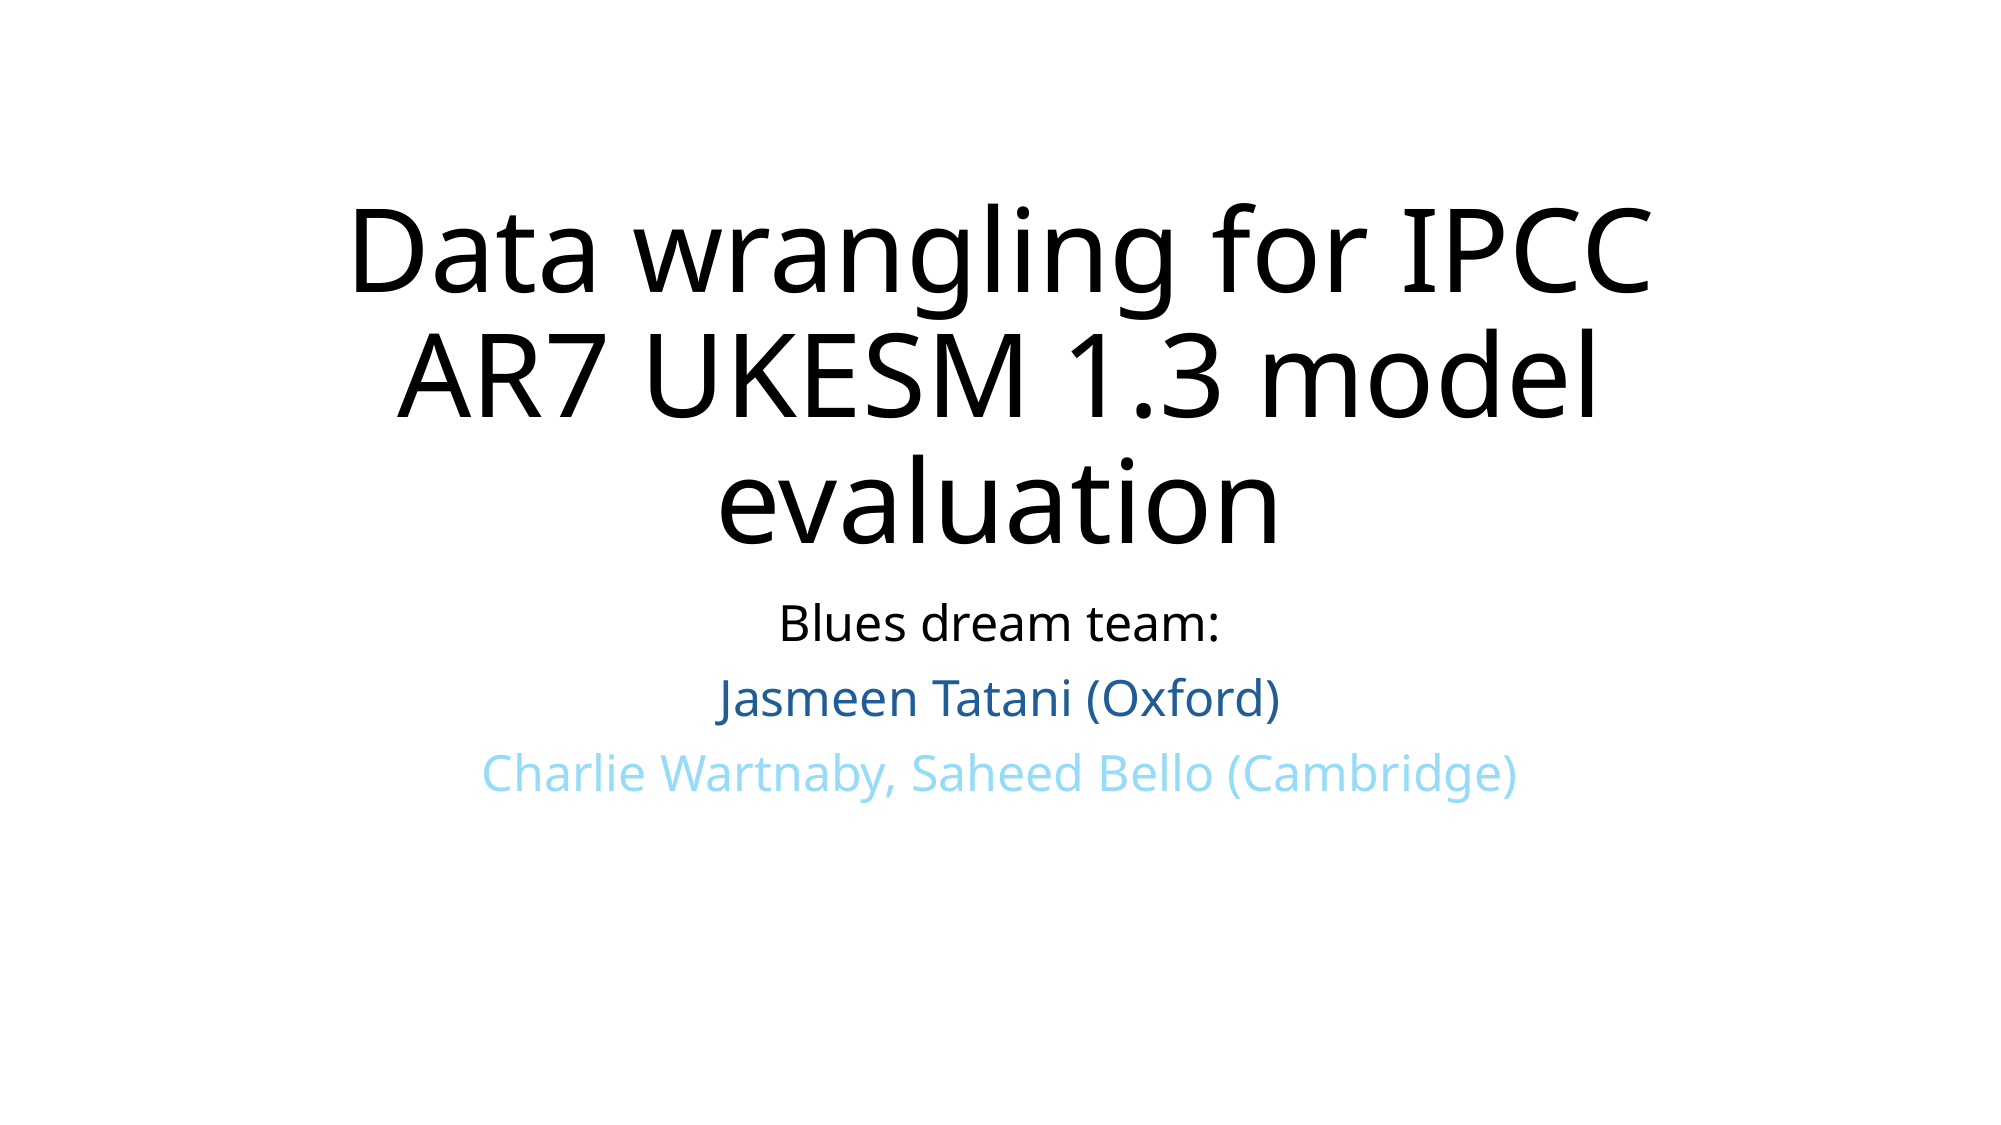

# Data wrangling for IPCC AR7 UKESM 1.3 model evaluation
Blues dream team:
Jasmeen Tatani (Oxford)
Charlie Wartnaby, Saheed Bello (Cambridge)